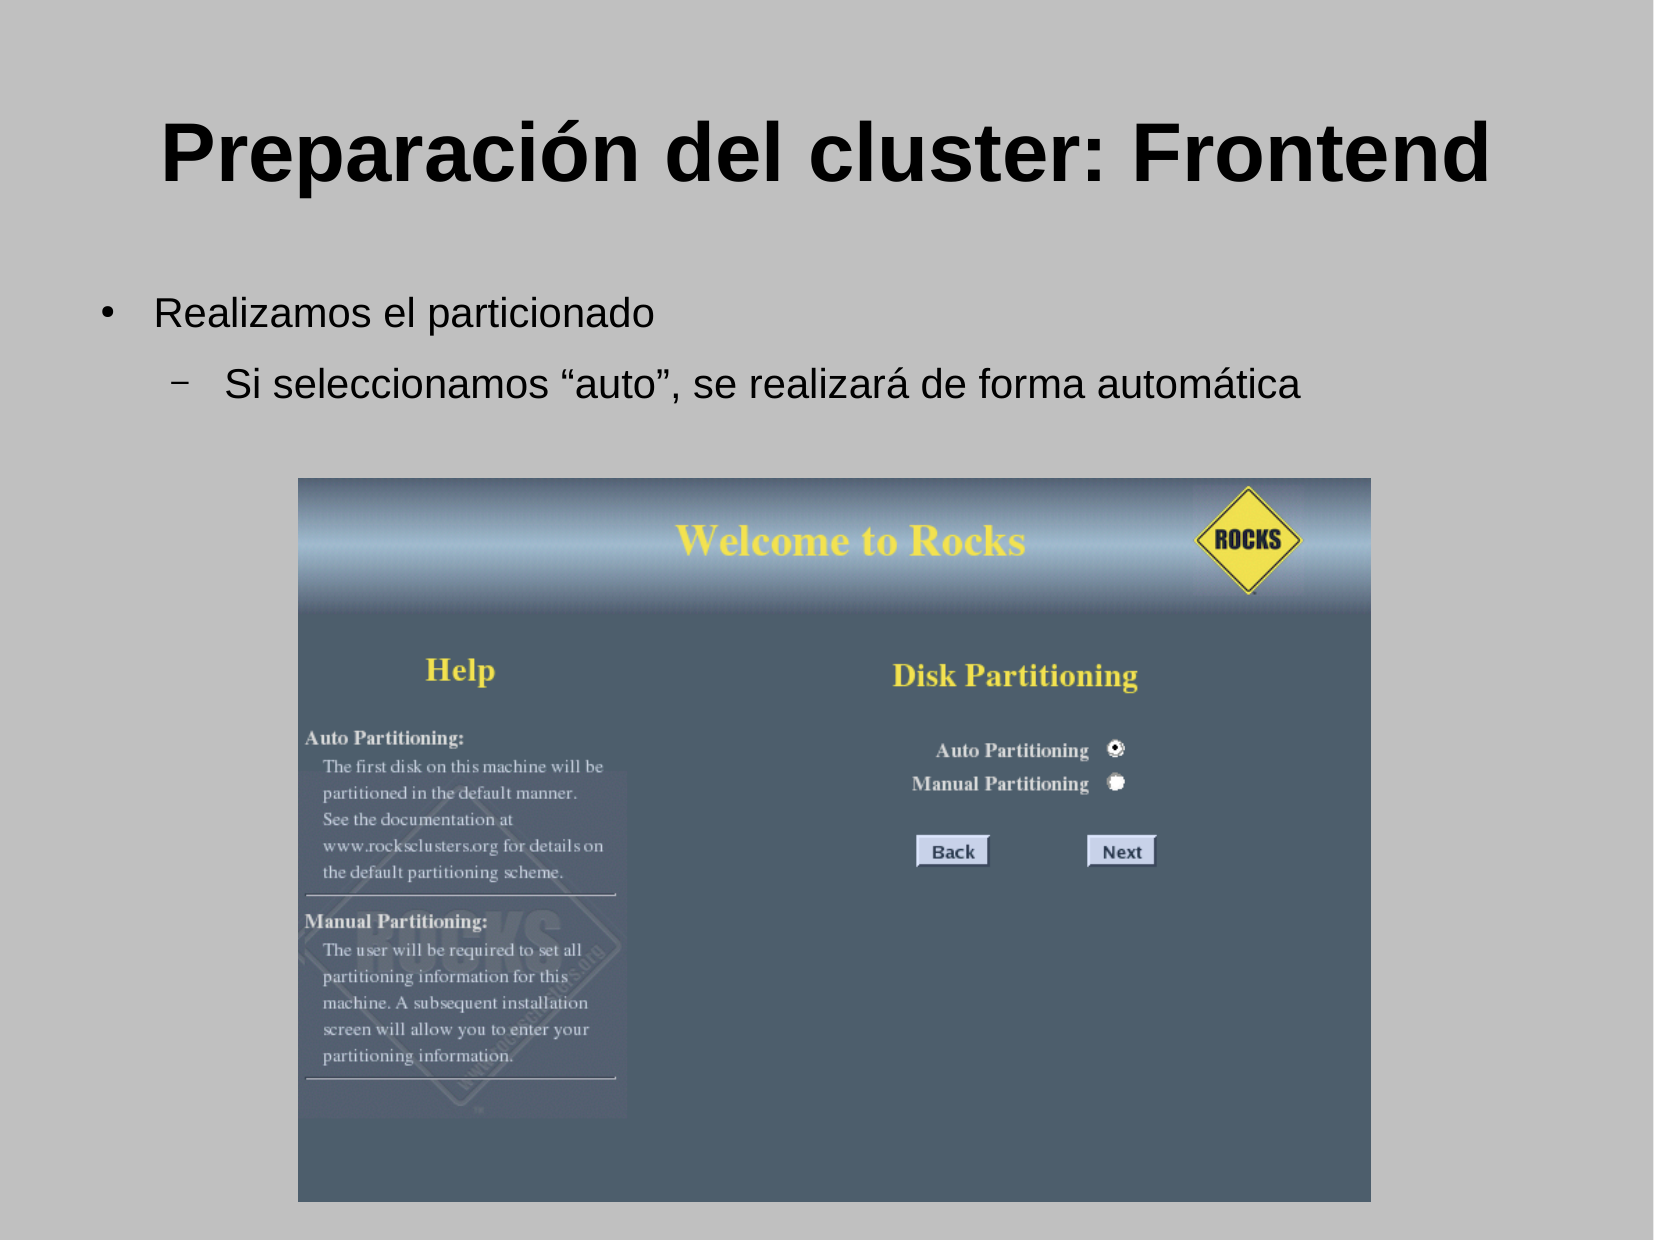

# Preparación del cluster: Frontend
Realizamos el particionado
Si seleccionamos “auto”, se realizará de forma automática